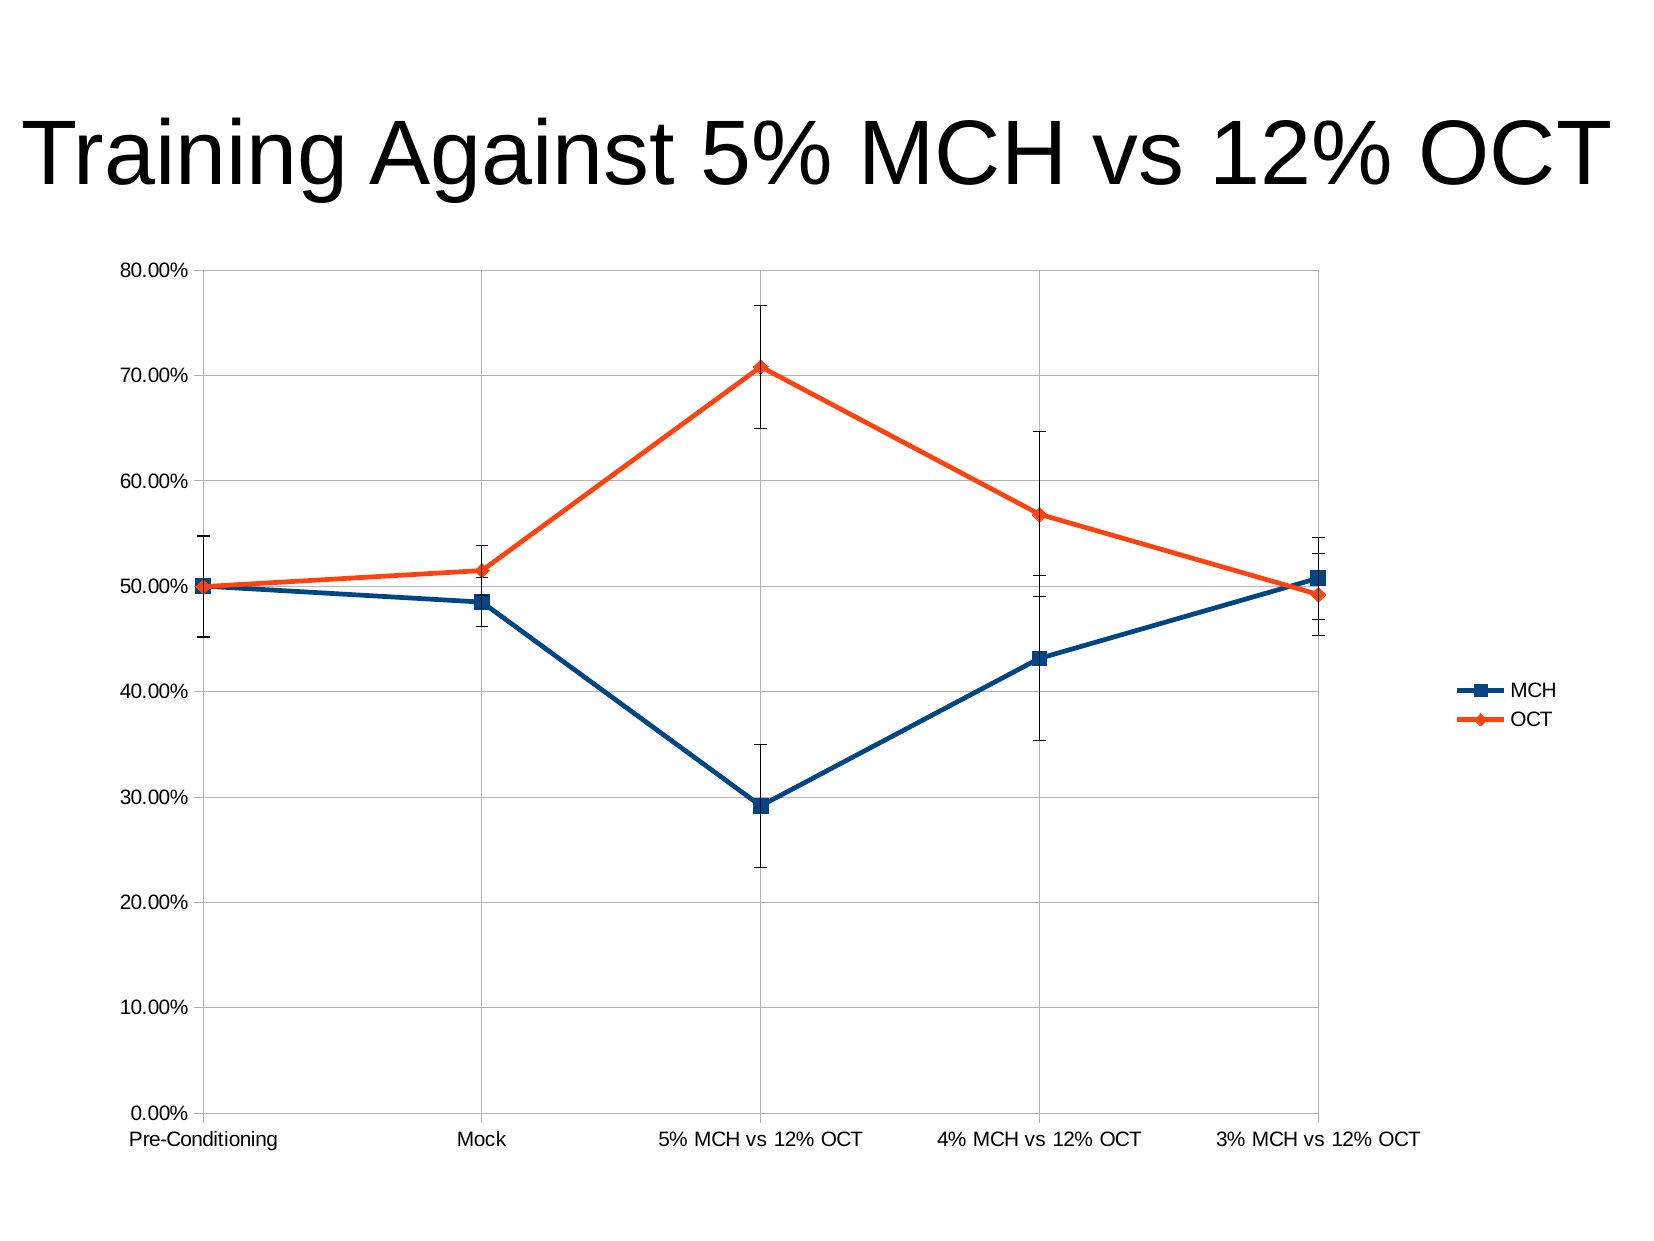

# Training Against 5% MCH vs 12% OCT
### Chart
| Category | MCH | OCT |
|---|---|---|
| Pre-Conditioning | 0.500283446712018 | 0.499716553287982 |
| Mock | 0.485014005602241 | 0.514985994397759 |
| 5% MCH vs 12% OCT | 0.291666666666667 | 0.708333333333333 |
| 4% MCH vs 12% OCT | 0.431601731601732 | 0.568398268398268 |
| 3% MCH vs 12% OCT | 0.507689136260565 | 0.492310863739435 |